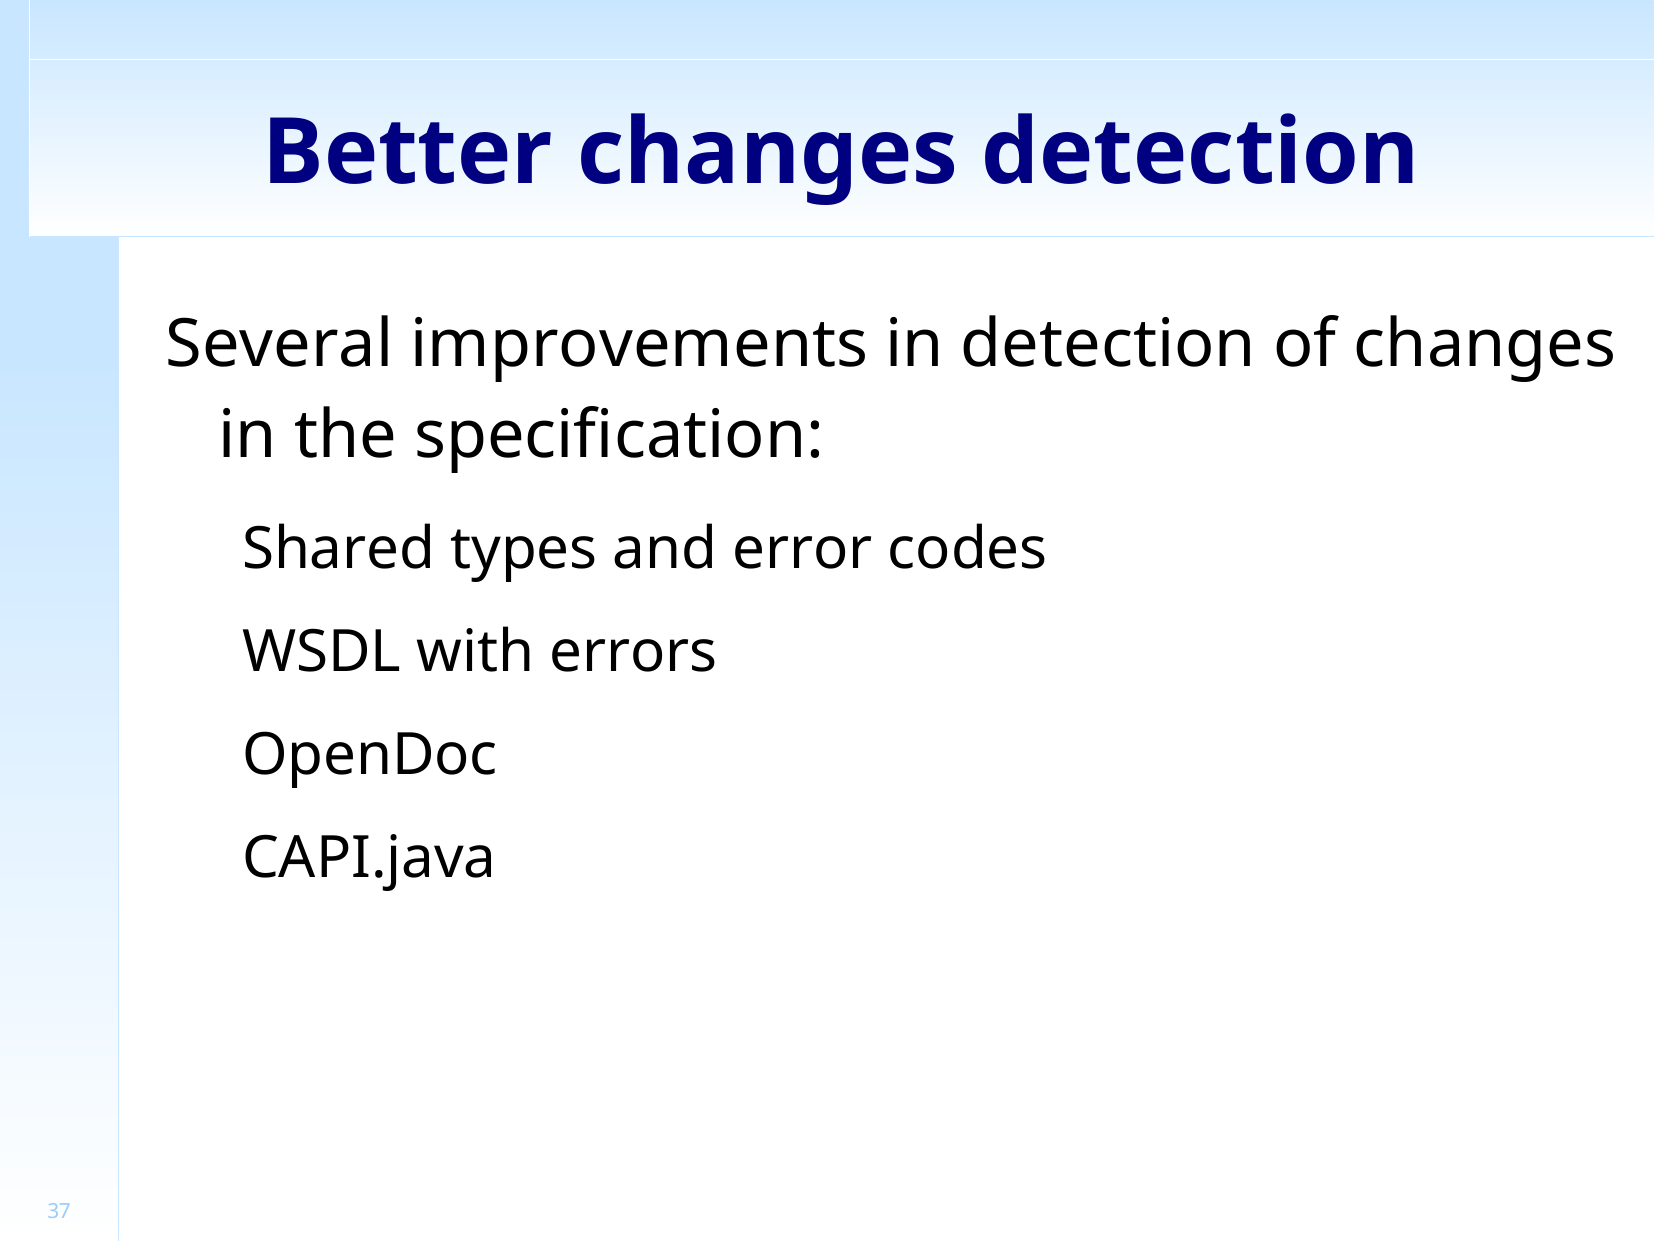

# Better changes detection
Several improvements in detection of changes in the specification:
Shared types and error codes
WSDL with errors
OpenDoc
CAPI.java